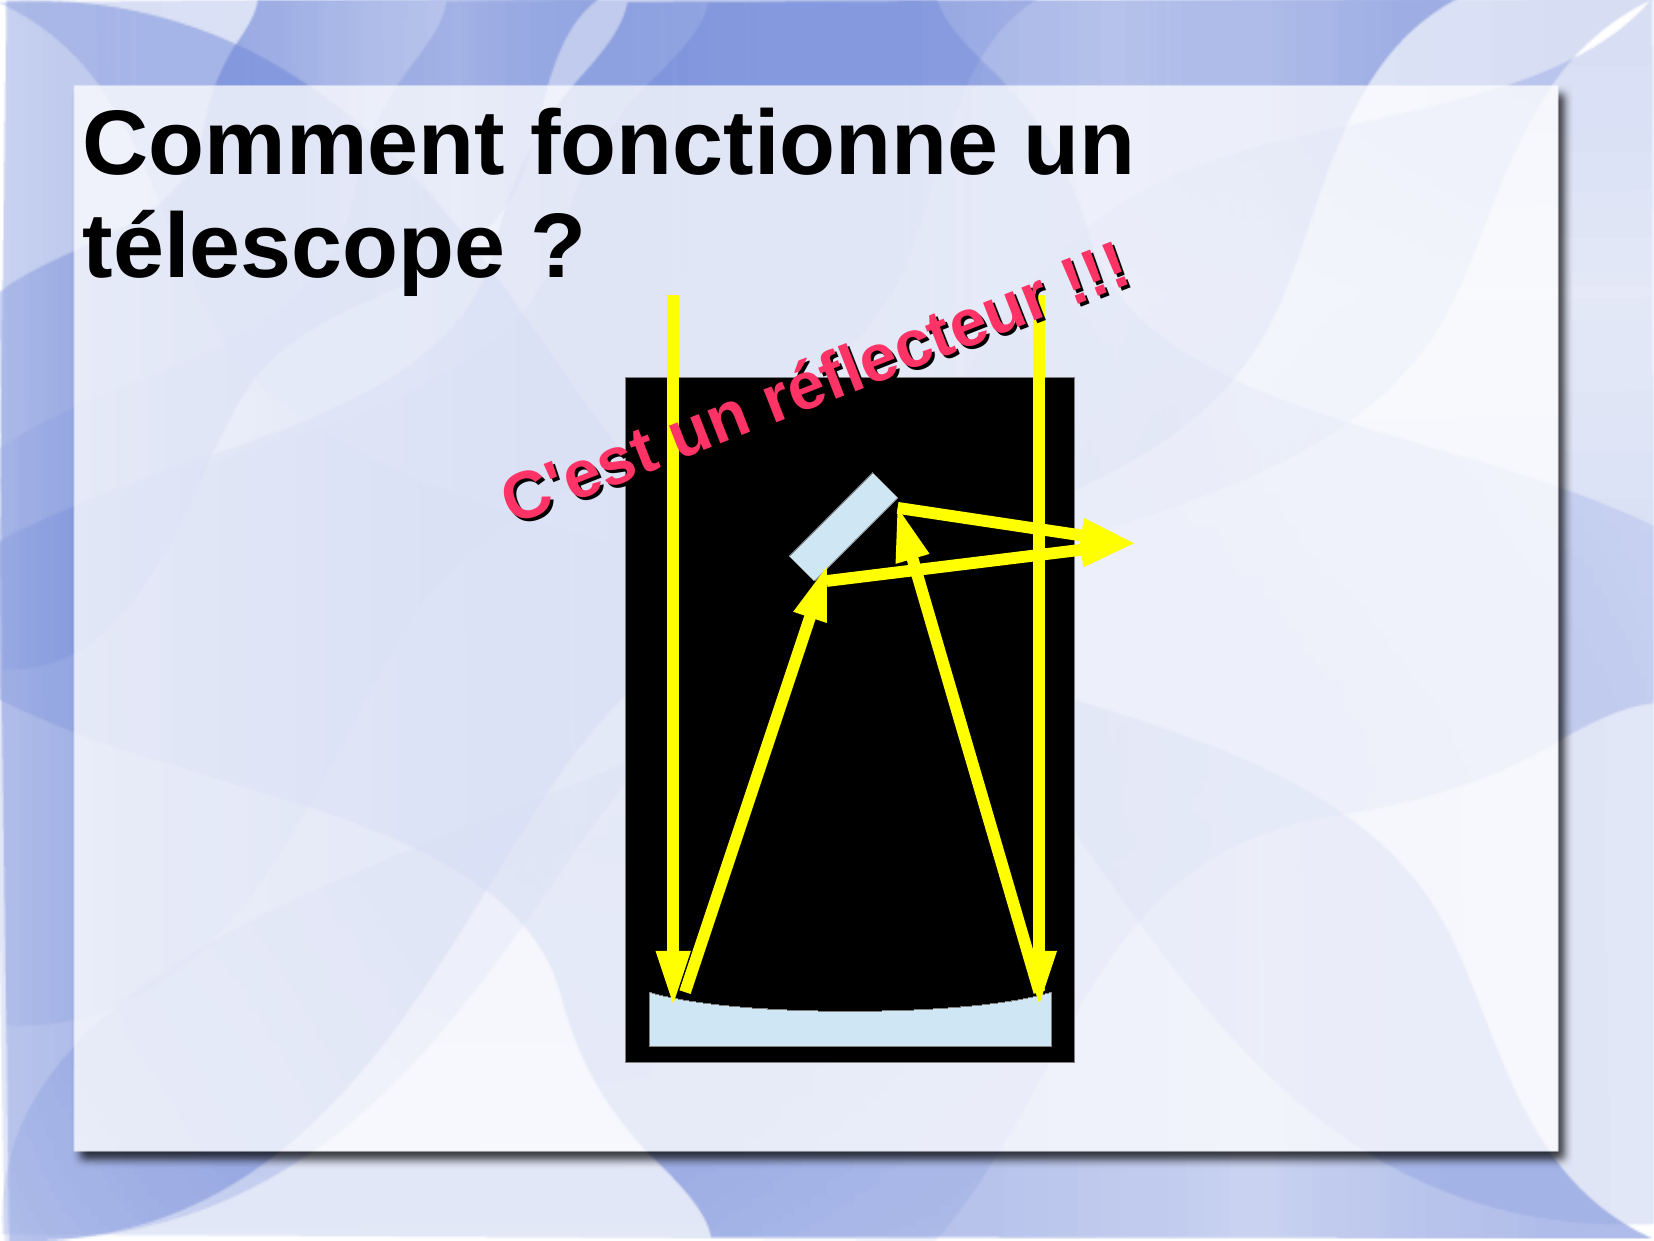

# Comment fonctionne un télescope ?
C'est un réflecteur !!!